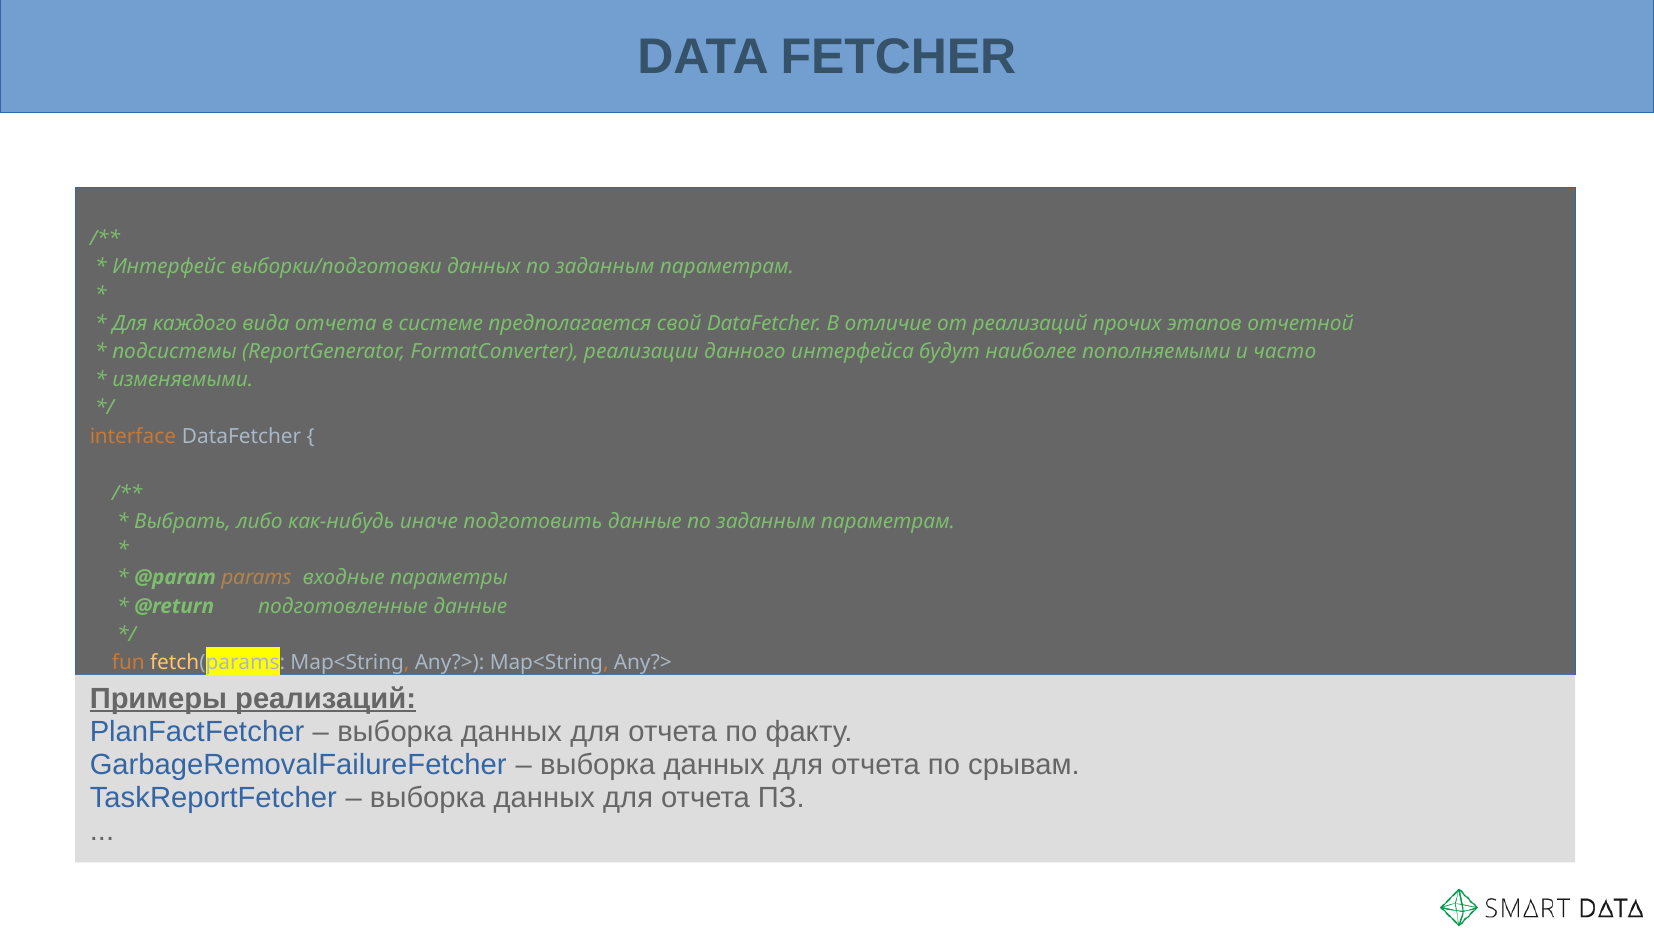

DATA FETCHER
/**
 * Интерфейс выборки/подготовки данных по заданным параметрам.
 *
 * Для каждого вида отчета в системе предполагается свой DataFetcher. В отличие от реализаций прочих этапов отчетной
 * подсистемы (ReportGenerator, FormatConverter), реализации данного интерфейса будут наиболее пополняемыми и часто
 * изменяемыми.
 */
interface DataFetcher {
 /**
 * Выбрать, либо как-нибудь иначе подготовить данные по заданным параметрам.
 *
 * @param params входные параметры
 * @return подготовленные данные
 */
 fun fetch(params: Map<String, Any?>): Map<String, Any?>
}
Примеры реализаций:
PlanFactFetcher – выборка данных для отчета по факту.
GarbageRemovalFailureFetcher – выборка данных для отчета по срывам.
TaskReportFetcher – выборка данных для отчета ПЗ.
...